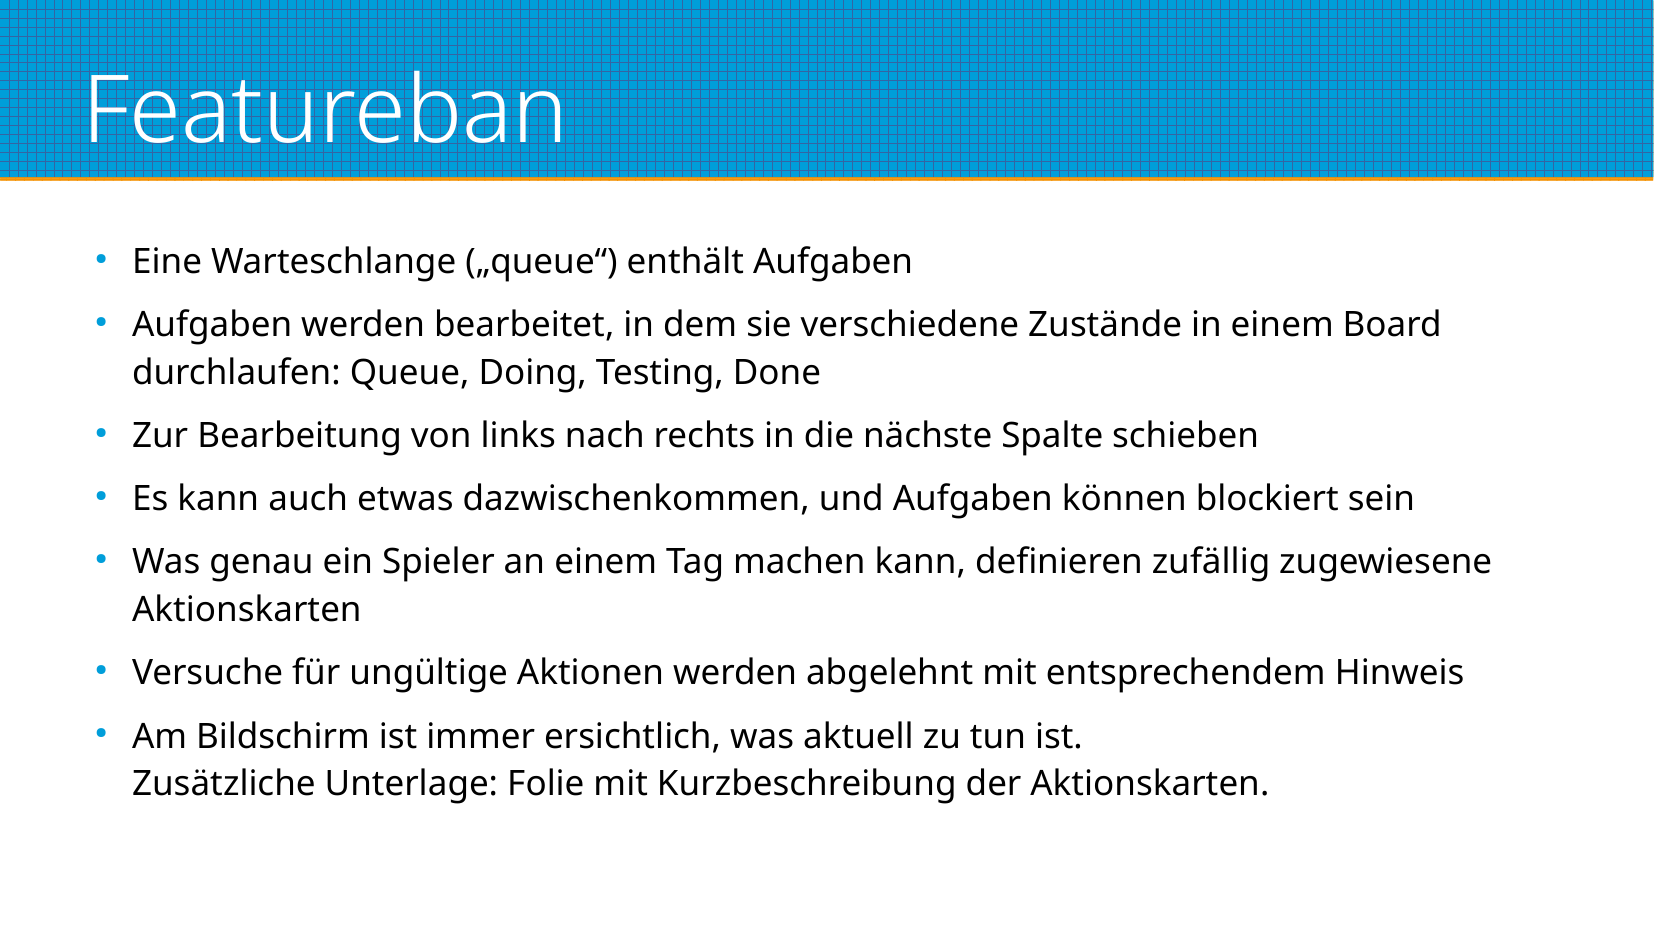

# Featureban
Eine Warteschlange („queue“) enthält Aufgaben
Aufgaben werden bearbeitet, in dem sie verschiedene Zustände in einem Board durchlaufen: Queue, Doing, Testing, Done
Zur Bearbeitung von links nach rechts in die nächste Spalte schieben
Es kann auch etwas dazwischenkommen, und Aufgaben können blockiert sein
Was genau ein Spieler an einem Tag machen kann, definieren zufällig zugewiesene Aktionskarten
Versuche für ungültige Aktionen werden abgelehnt mit entsprechendem Hinweis
Am Bildschirm ist immer ersichtlich, was aktuell zu tun ist.
Zusätzliche Unterlage: Folie mit Kurzbeschreibung der Aktionskarten.